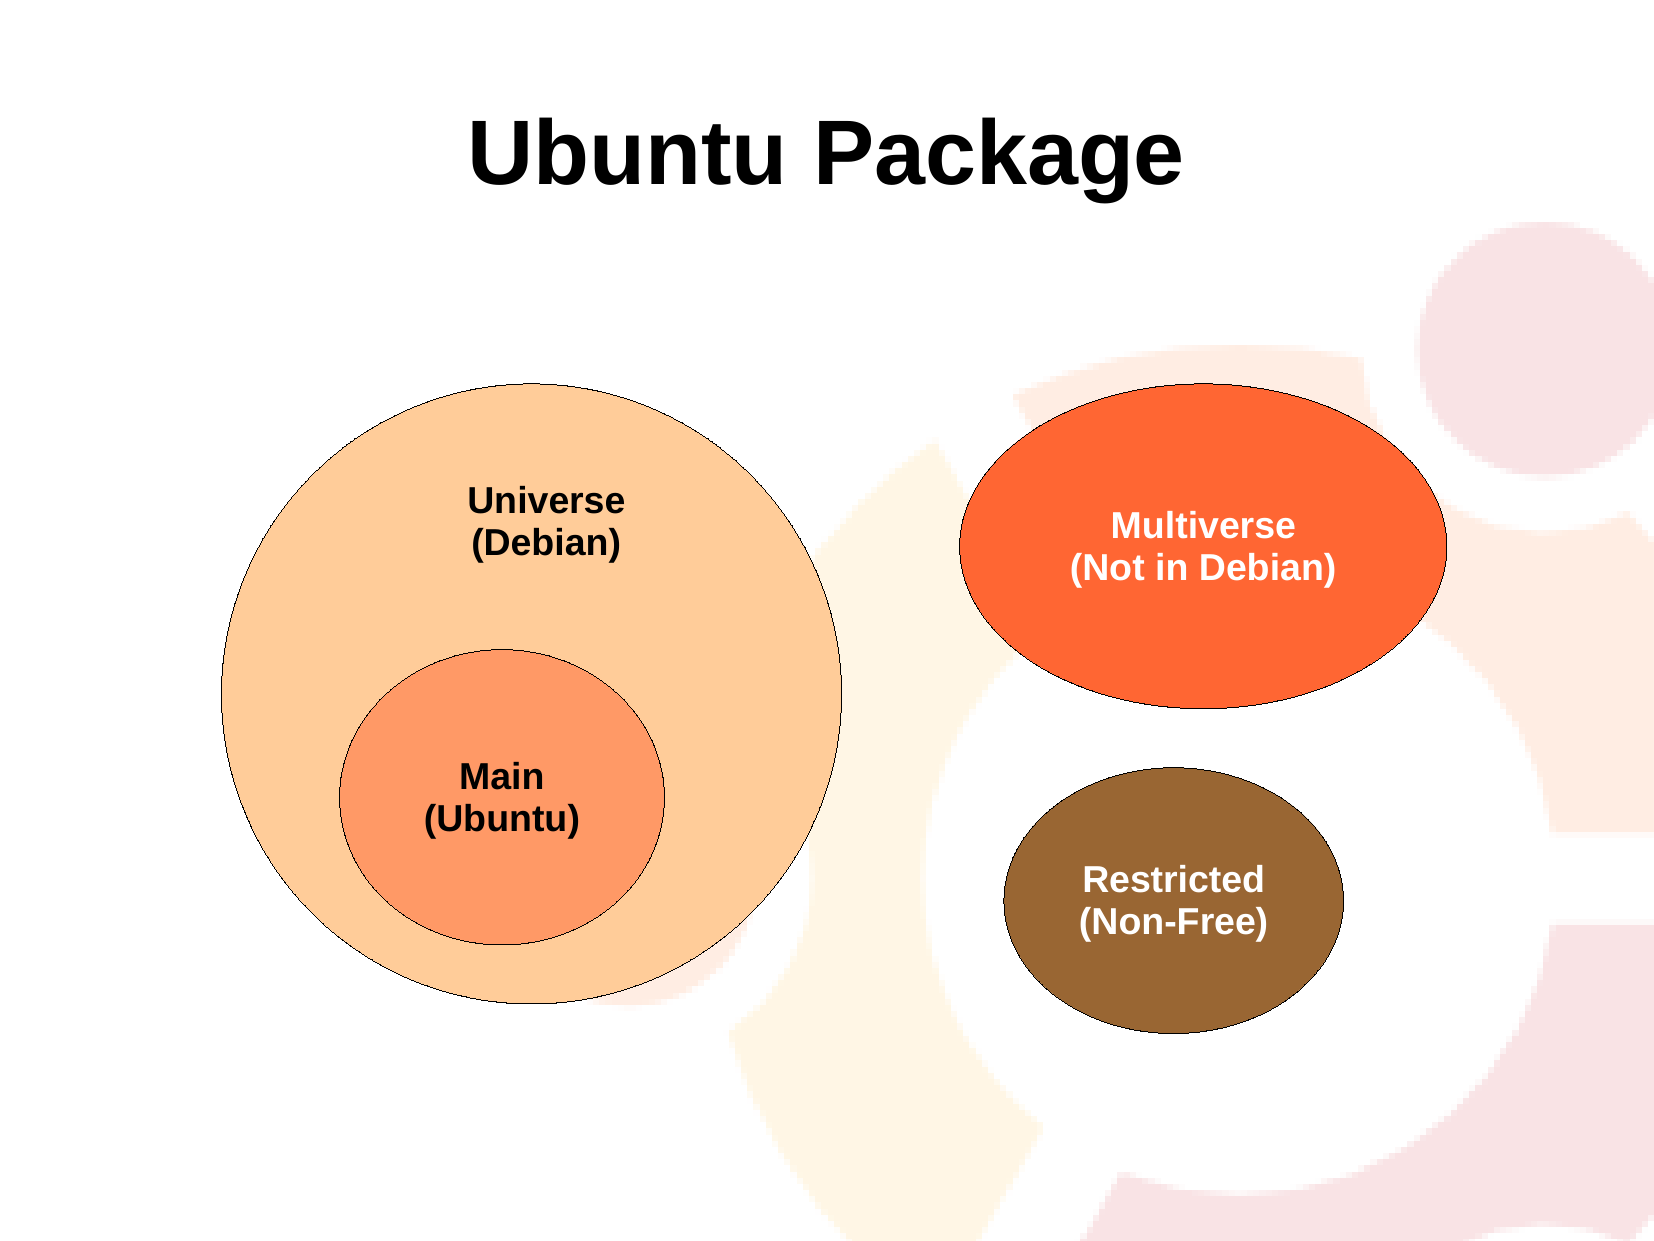

# Ubuntu Package
Multiverse
(Not in Debian)
Universe
(Debian)
Main
(Ubuntu)
Restricted
(Non-Free)